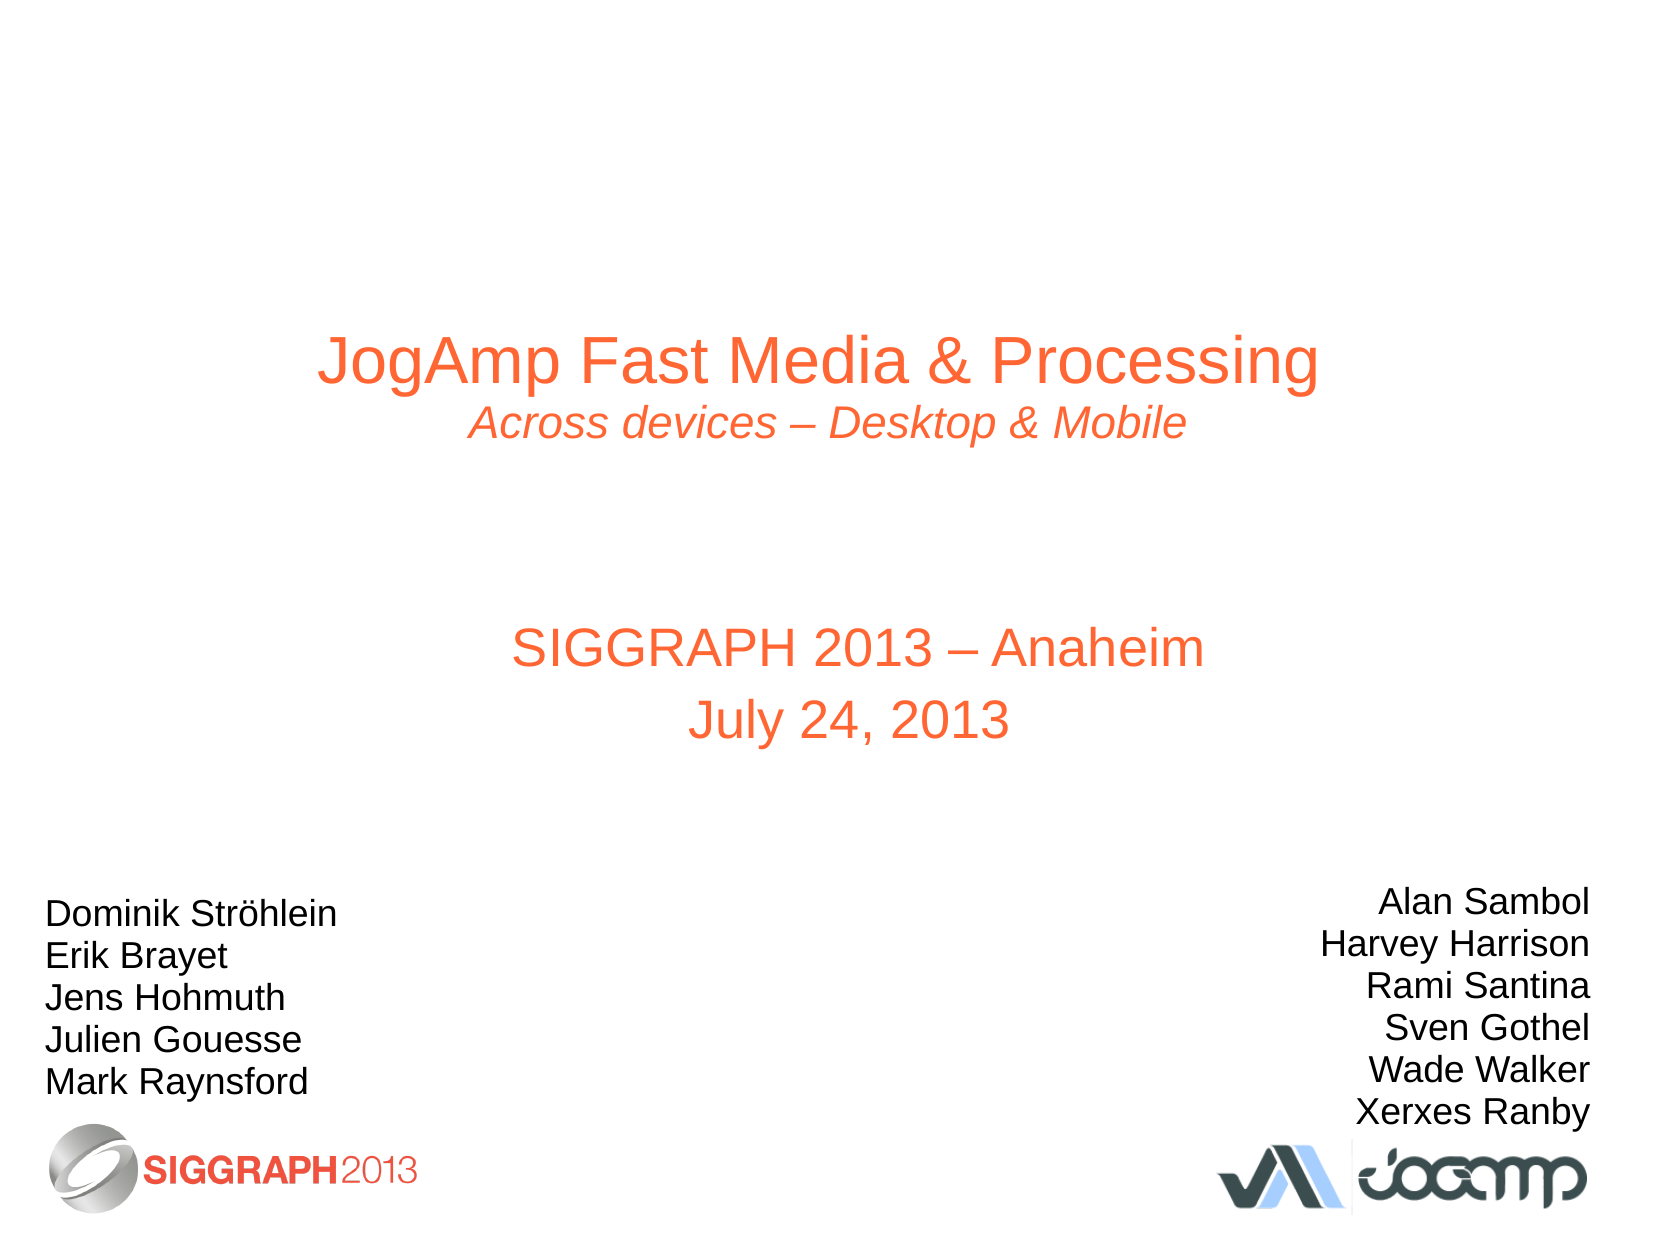

# JogAmp Fast Media & Processing Across devices – Desktop & Mobile
SIGGRAPH 2013 – Anaheim
July 24, 2013
Alan Sambol
Harvey Harrison
Rami Santina
Sven Gothel
Wade Walker
Xerxes Ranby
Dominik Ströhlein
Erik Brayet
Jens Hohmuth
Julien Gouesse
Mark Raynsford